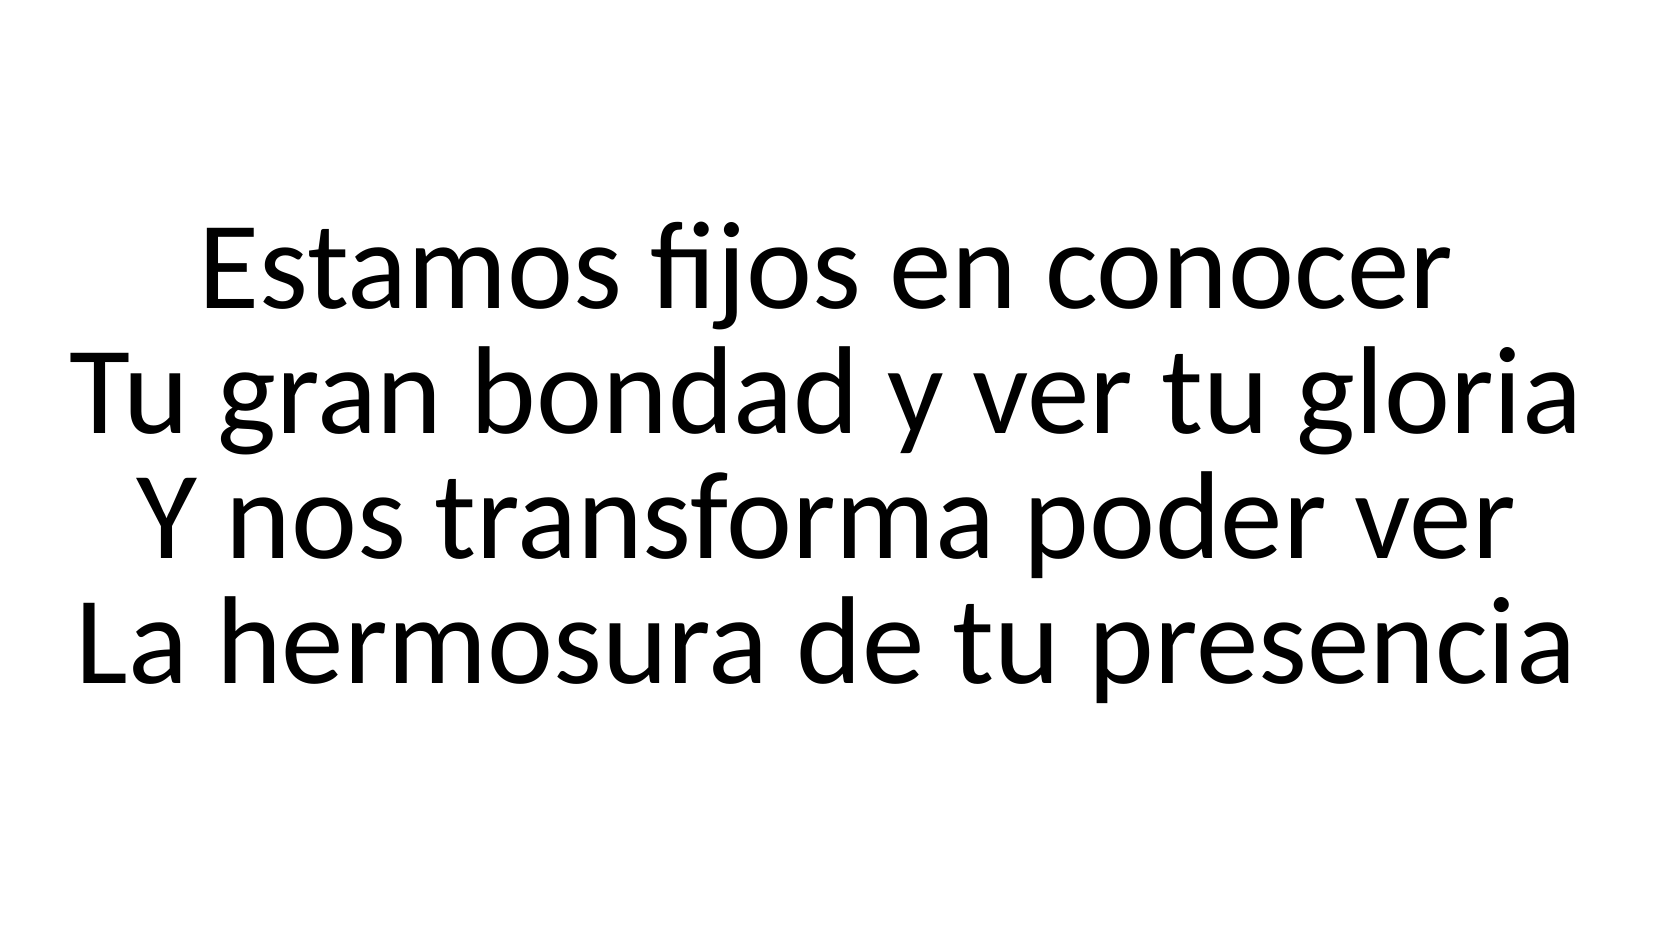

# Estamos fijos en conocer Tu gran bondad y ver tu gloria Y nos transforma poder ver La hermosura de tu presencia